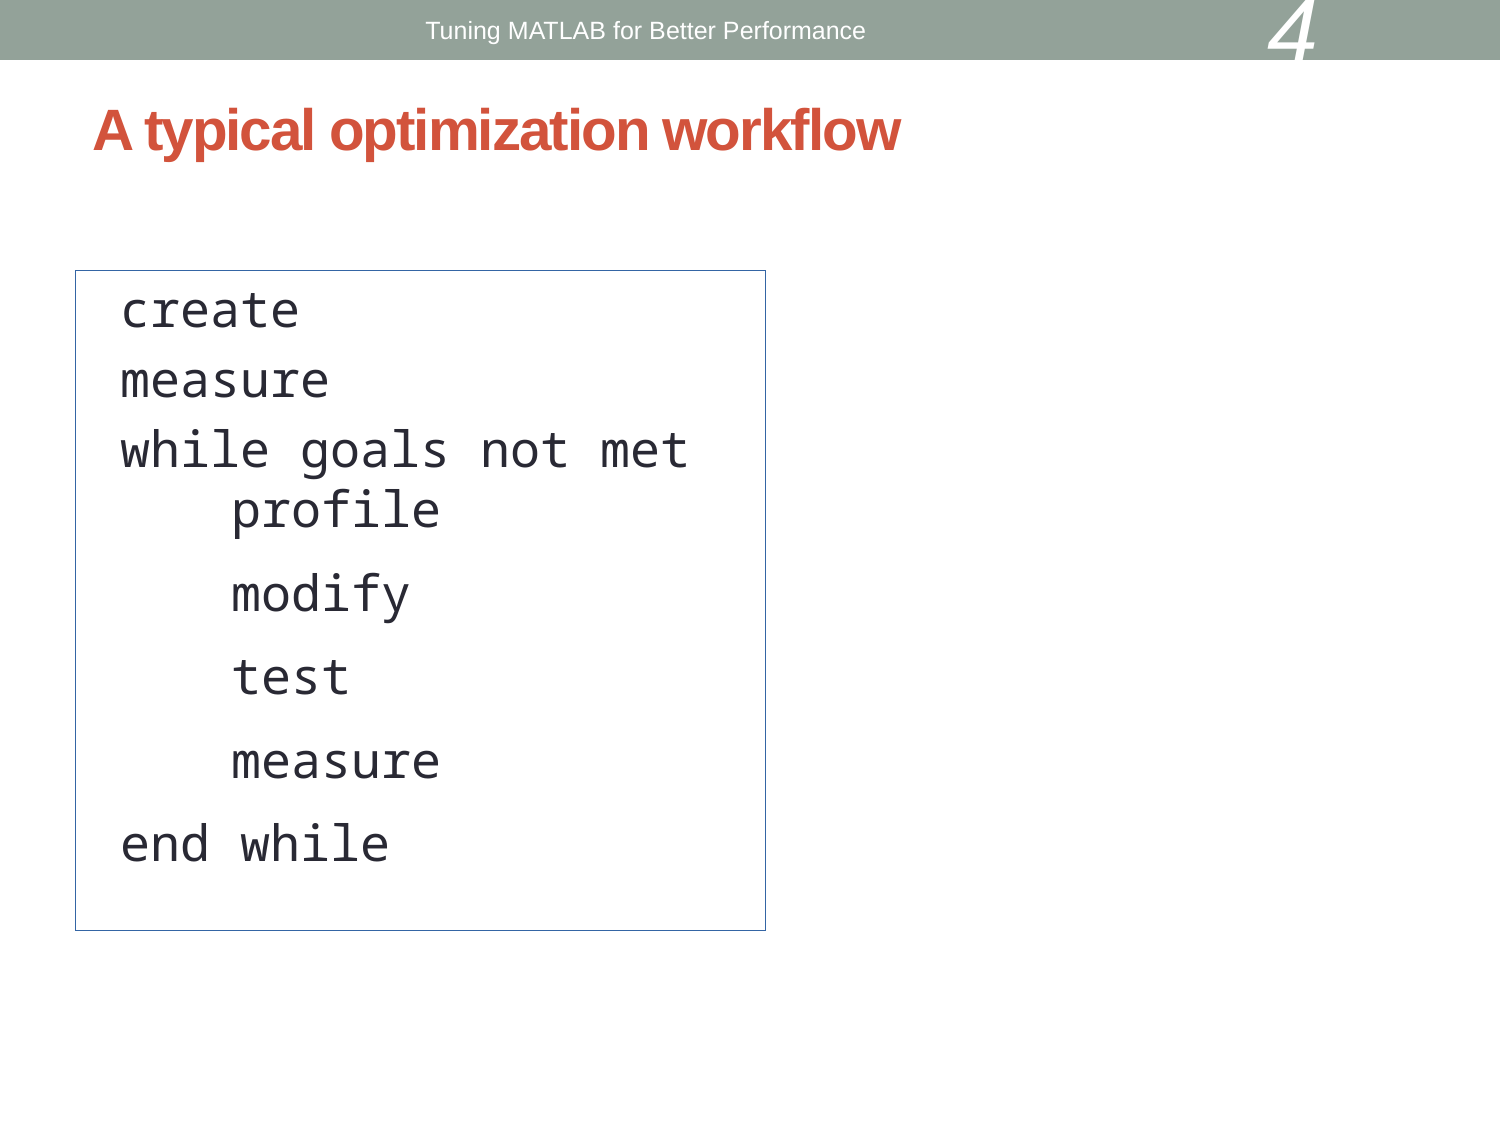

Tuning MATLAB for Better Performance
A typical optimization workflow
# create
measure
while goals not met
profile
modify
test
measure
end while